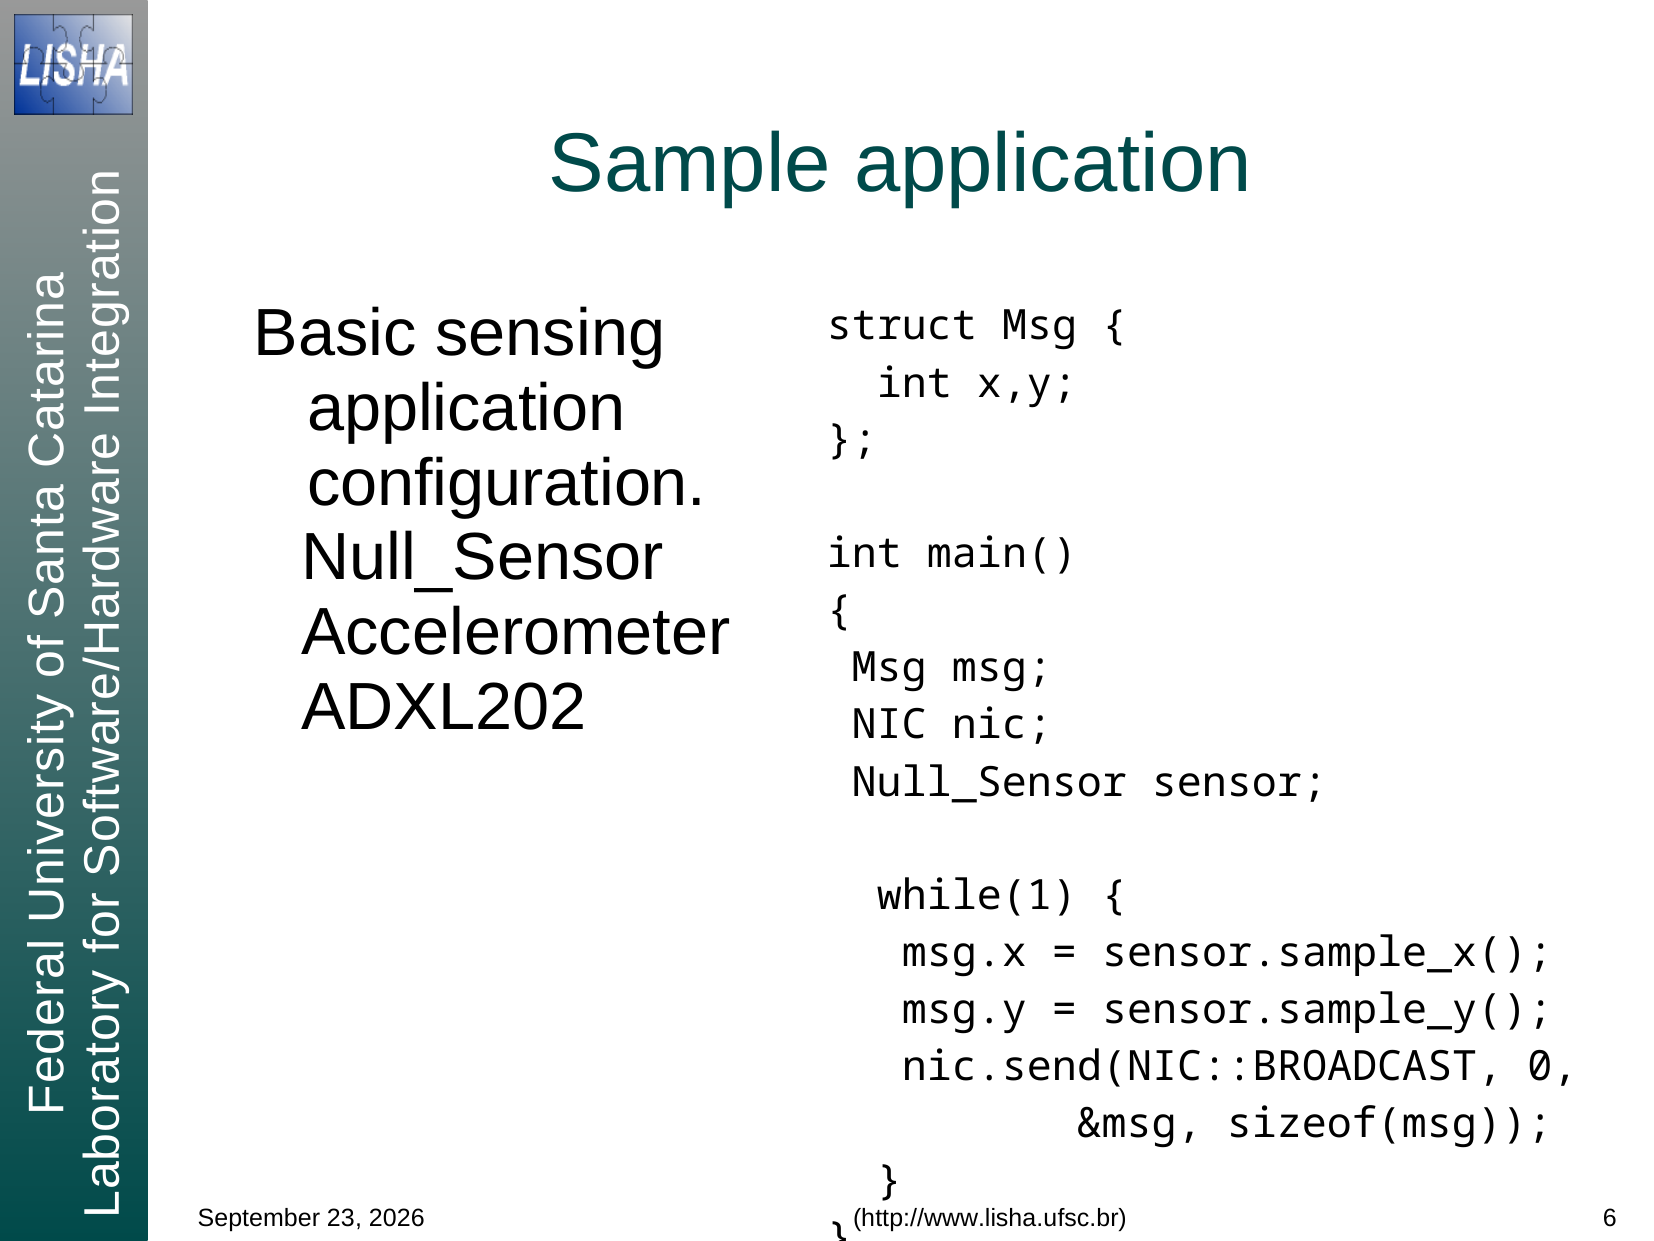

# Sample application
Basic sensing application configuration.
Null_Sensor
Accelerometer
ADXL202
struct Msg {
 int x,y;
};
int main()
{
 Msg msg;
 NIC nic;
 Null_Sensor sensor;
 while(1) {
 msg.x = sensor.sample_x();
 msg.y = sensor.sample_y();
 nic.send(NIC::BROADCAST, 0,
 &msg, sizeof(msg));
 }
}